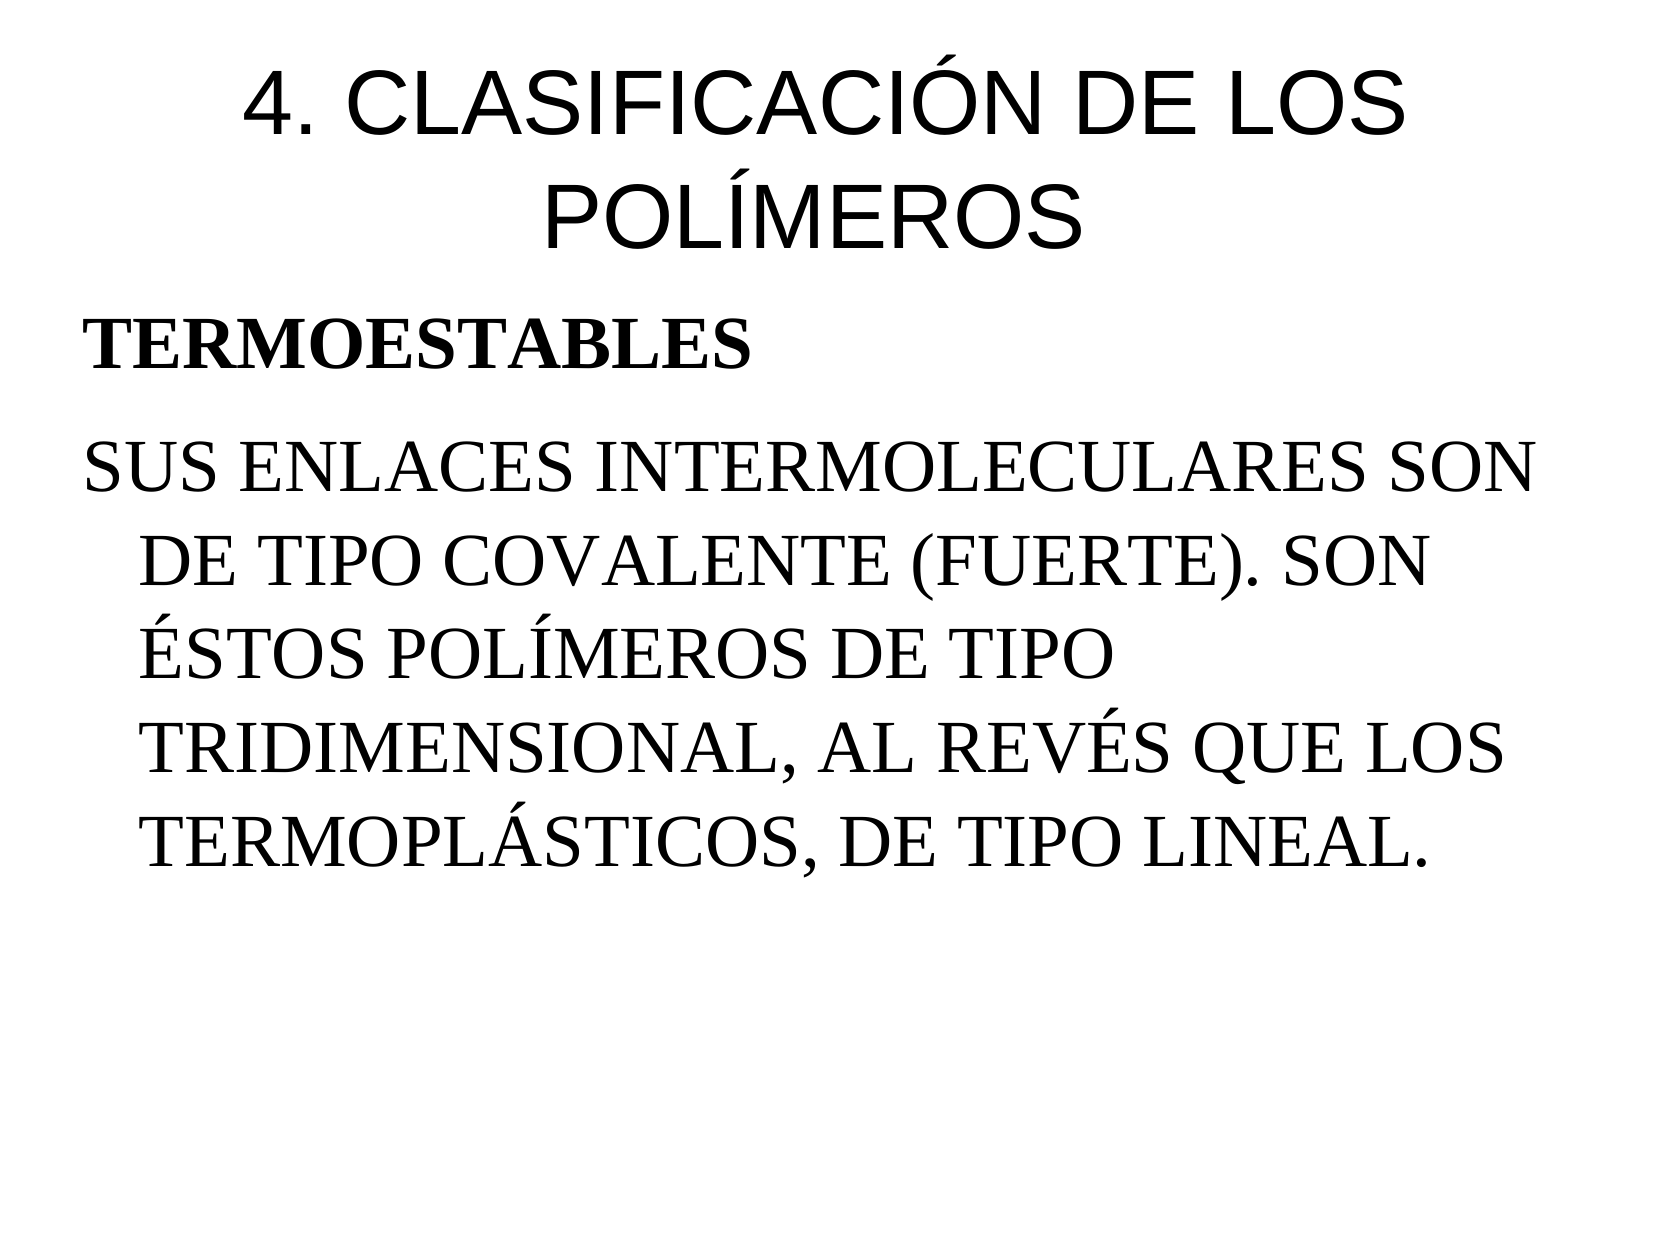

# 4. CLASIFICACIÓN DE LOS POLÍMEROS
TERMOESTABLES
SUS ENLACES INTERMOLECULARES SON DE TIPO COVALENTE (FUERTE). SON ÉSTOS POLÍMEROS DE TIPO TRIDIMENSIONAL, AL REVÉS QUE LOS TERMOPLÁSTICOS, DE TIPO LINEAL.